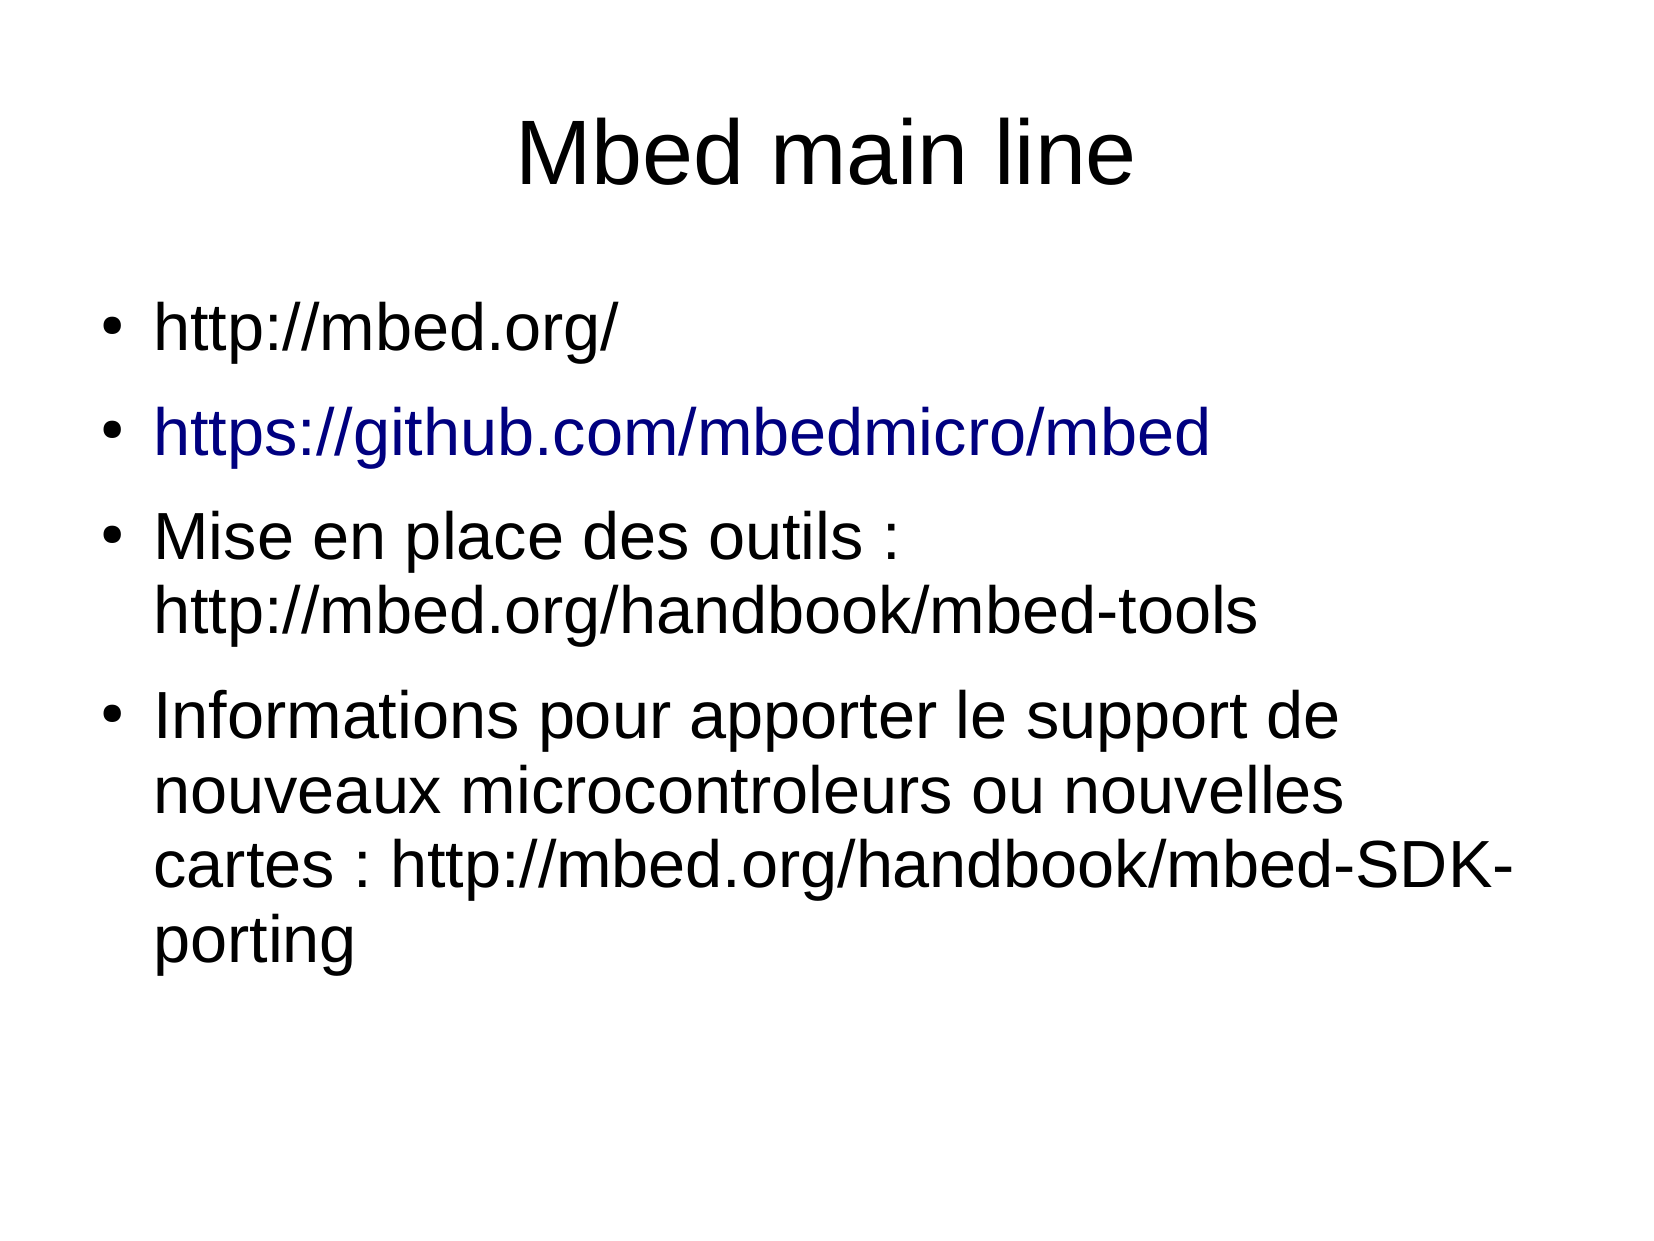

# Mbed main line
http://mbed.org/
https://github.com/mbedmicro/mbed
Mise en place des outils : http://mbed.org/handbook/mbed-tools
Informations pour apporter le support de nouveaux microcontroleurs ou nouvelles cartes : http://mbed.org/handbook/mbed-SDK-porting